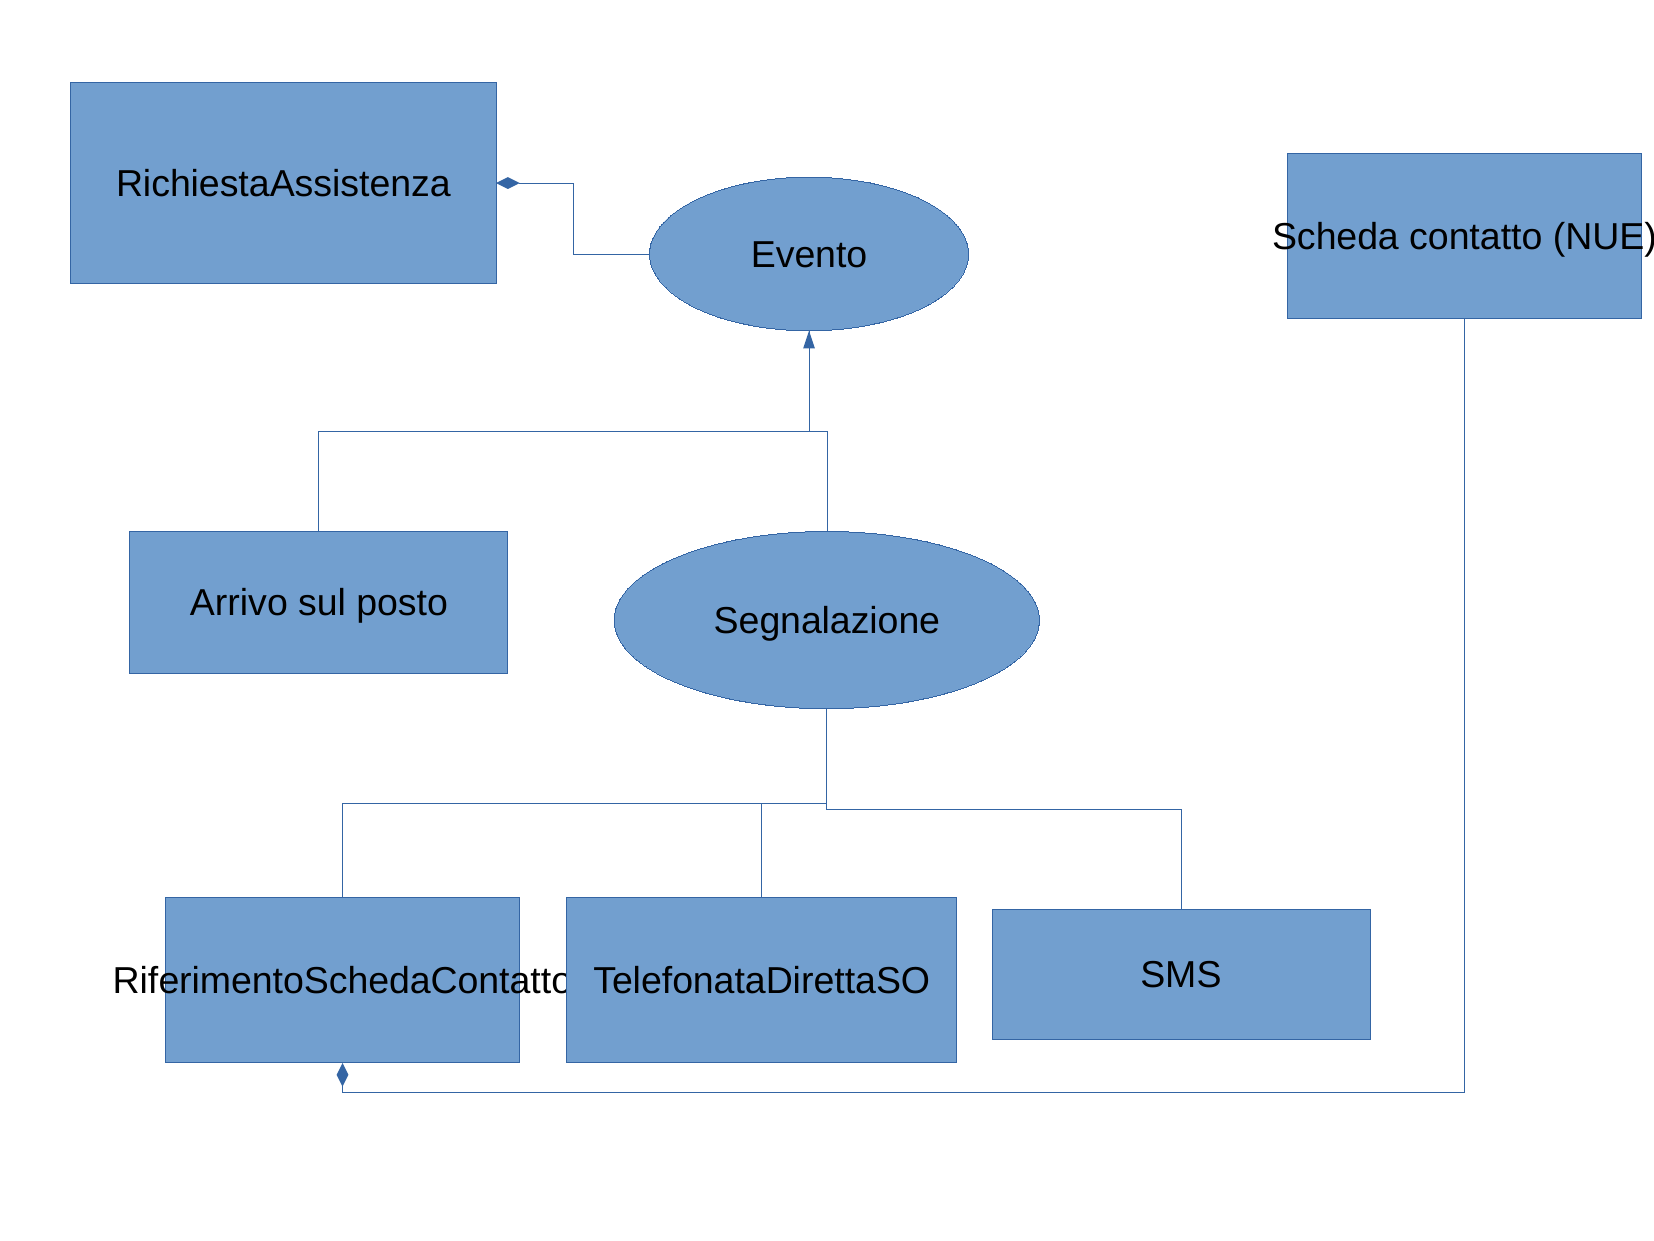

RichiestaAssistenza
Scheda contatto (NUE)
Evento
Arrivo sul posto
Segnalazione
RiferimentoSchedaContatto
TelefonataDirettaSO
SMS